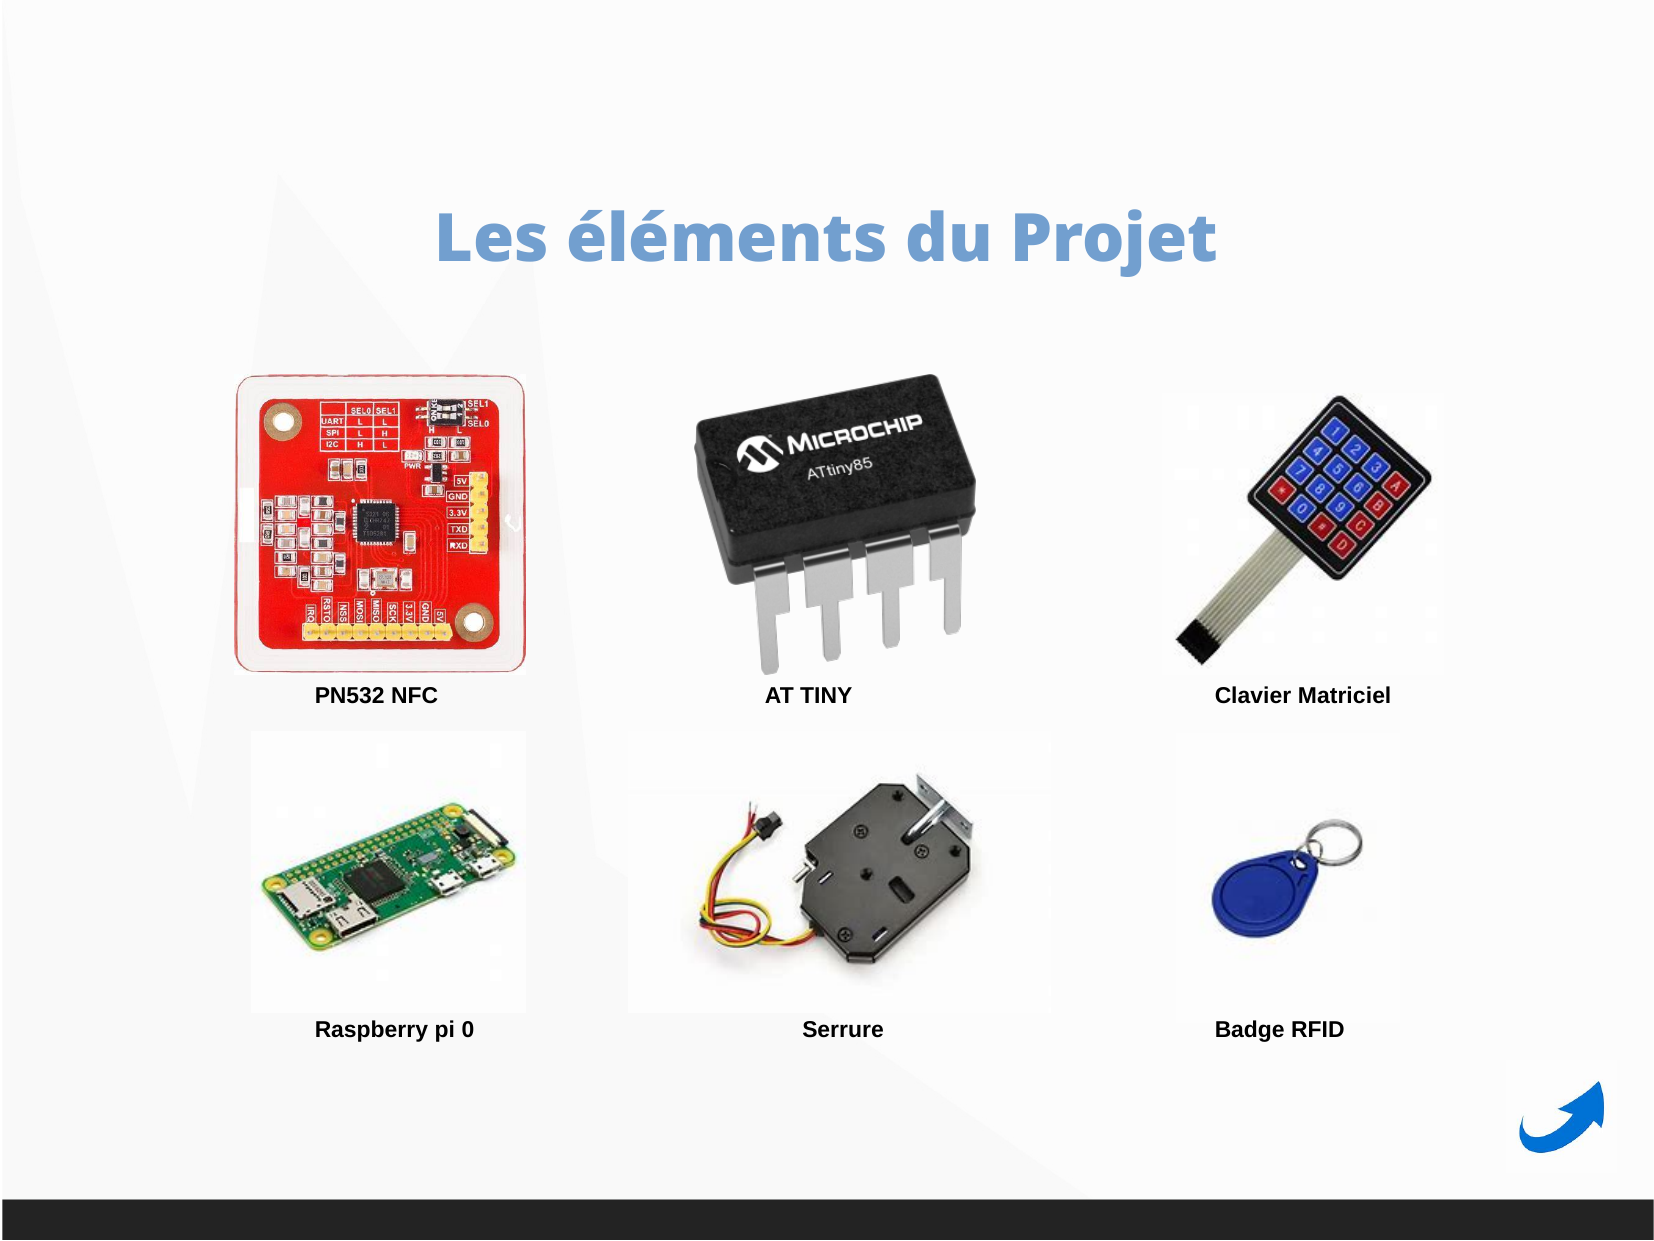

# Les éléments du Projet
PN532 NFC
AT TINY
Clavier Matriciel
Raspberry pi 0
Serrure
Badge RFID